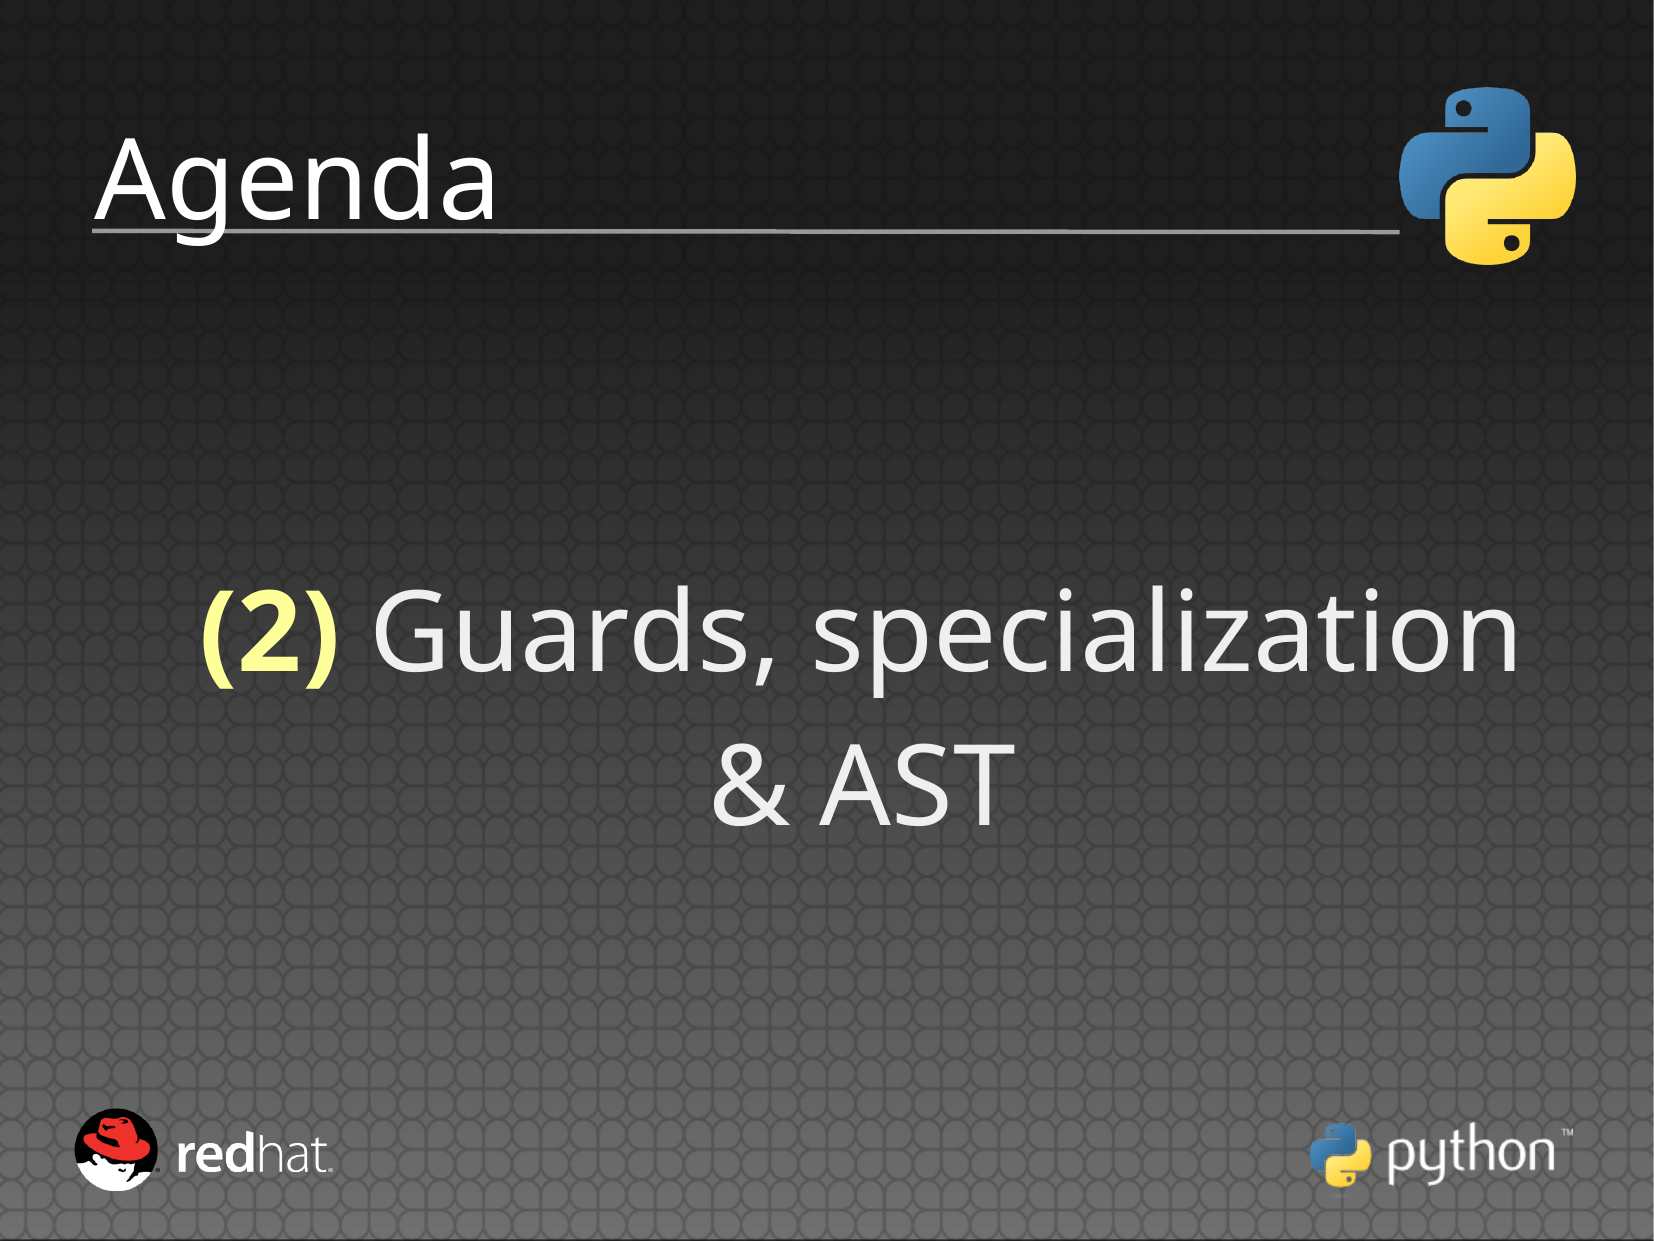

Agenda
# (2) Guards, specialization & AST